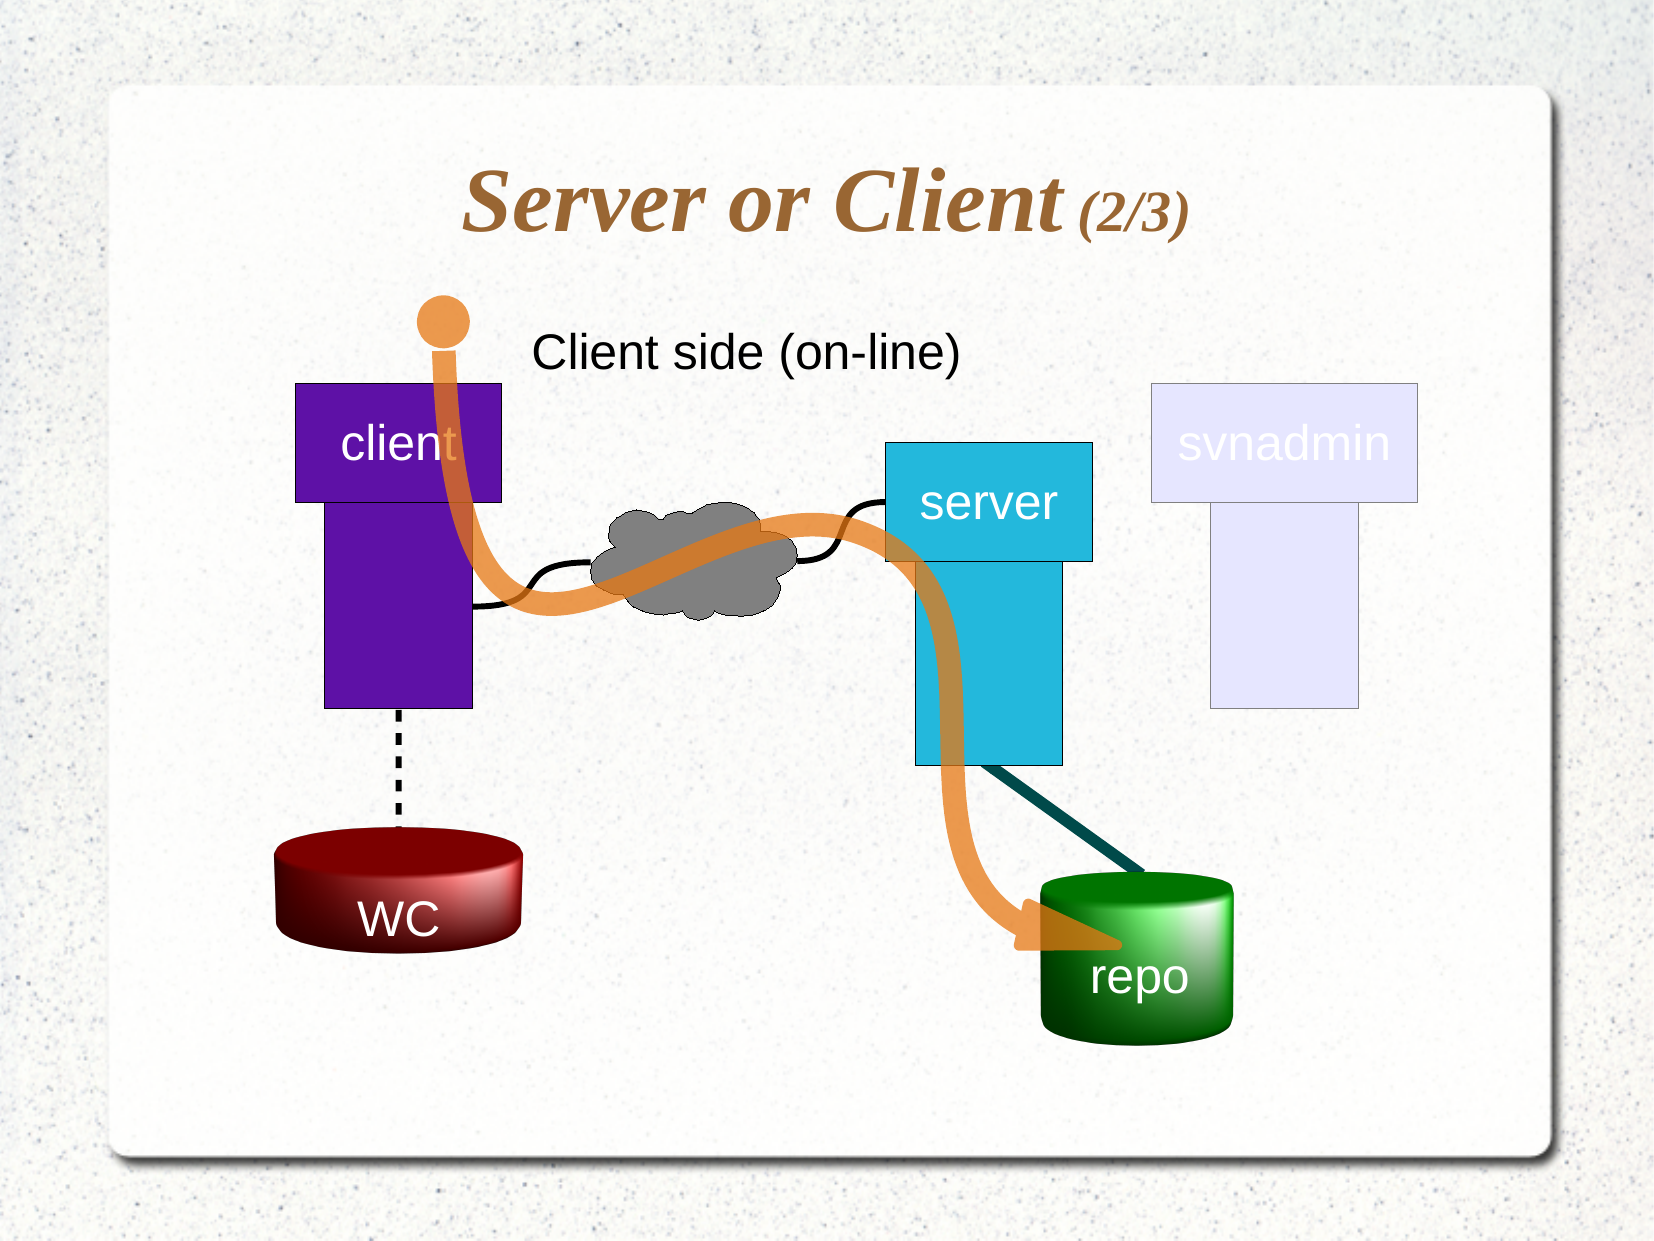

# Server or Client (2/3)
Client side (on-line)
client
svnadmin
server
WC
repo